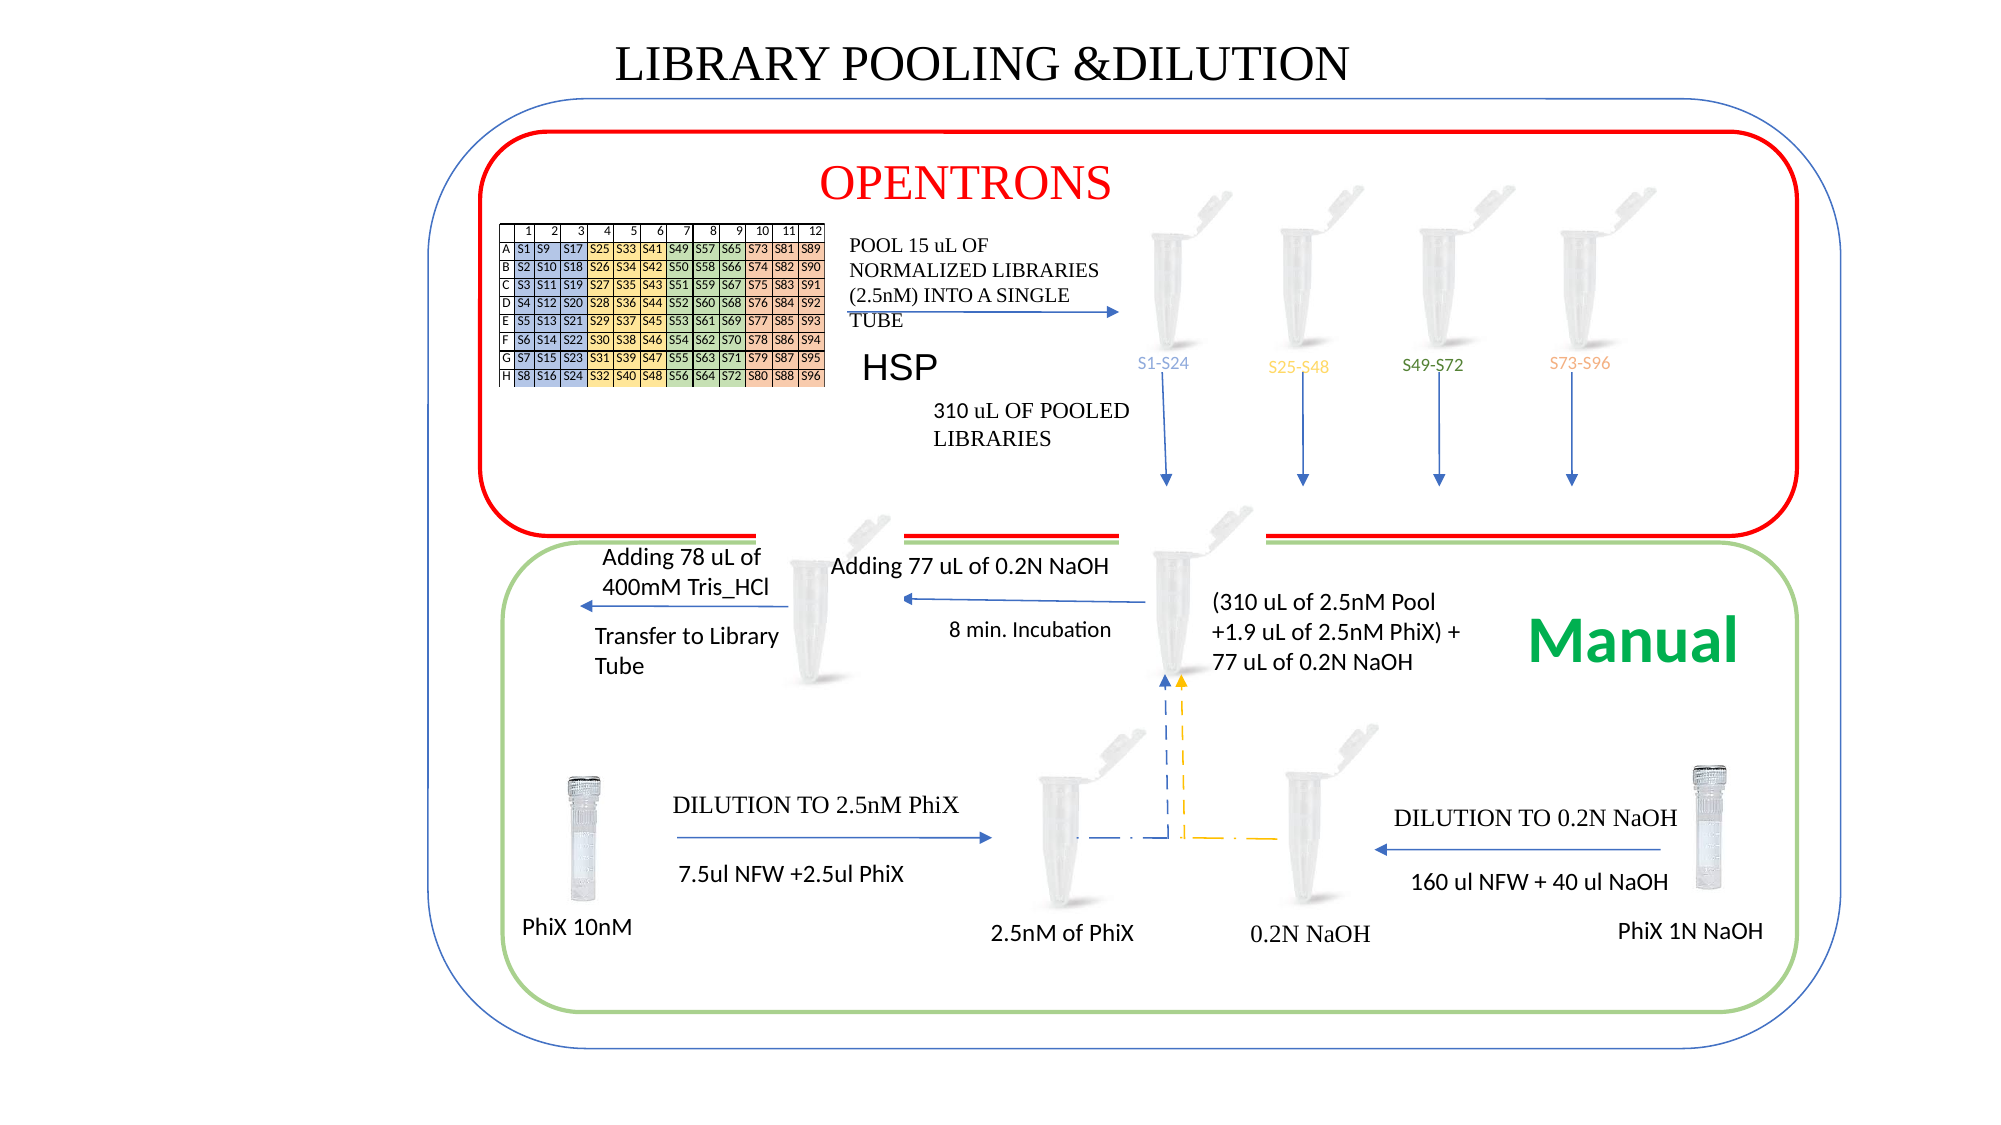

LIBRARY POOLING &DILUTION
OPENTRONS
POOL 15 uL OF NORMALIZED LIBRARIES (2.5nM) INTO A SINGLE TUBE
HSP
S1-S24
S73-S96
S49-S72
S25-S48
310 uL OF POOLED LIBRARIES
Adding 78 uL of 400mM Tris_HCl
Adding 77 uL of 0.2N NaOH
(310 uL of 2.5nM Pool +1.9 uL of 2.5nM PhiX) + 77 uL of 0.2N NaOH
Manual
8 min. Incubation
Transfer to Library Tube
DILUTION TO 2.5nM PhiX
DILUTION TO 0.2N NaOH
7.5ul NFW +2.5ul PhiX
160 ul NFW + 40 ul NaOH
PhiX 10nM
PhiX 1N NaOH
2.5nM of PhiX
0.2N NaOH